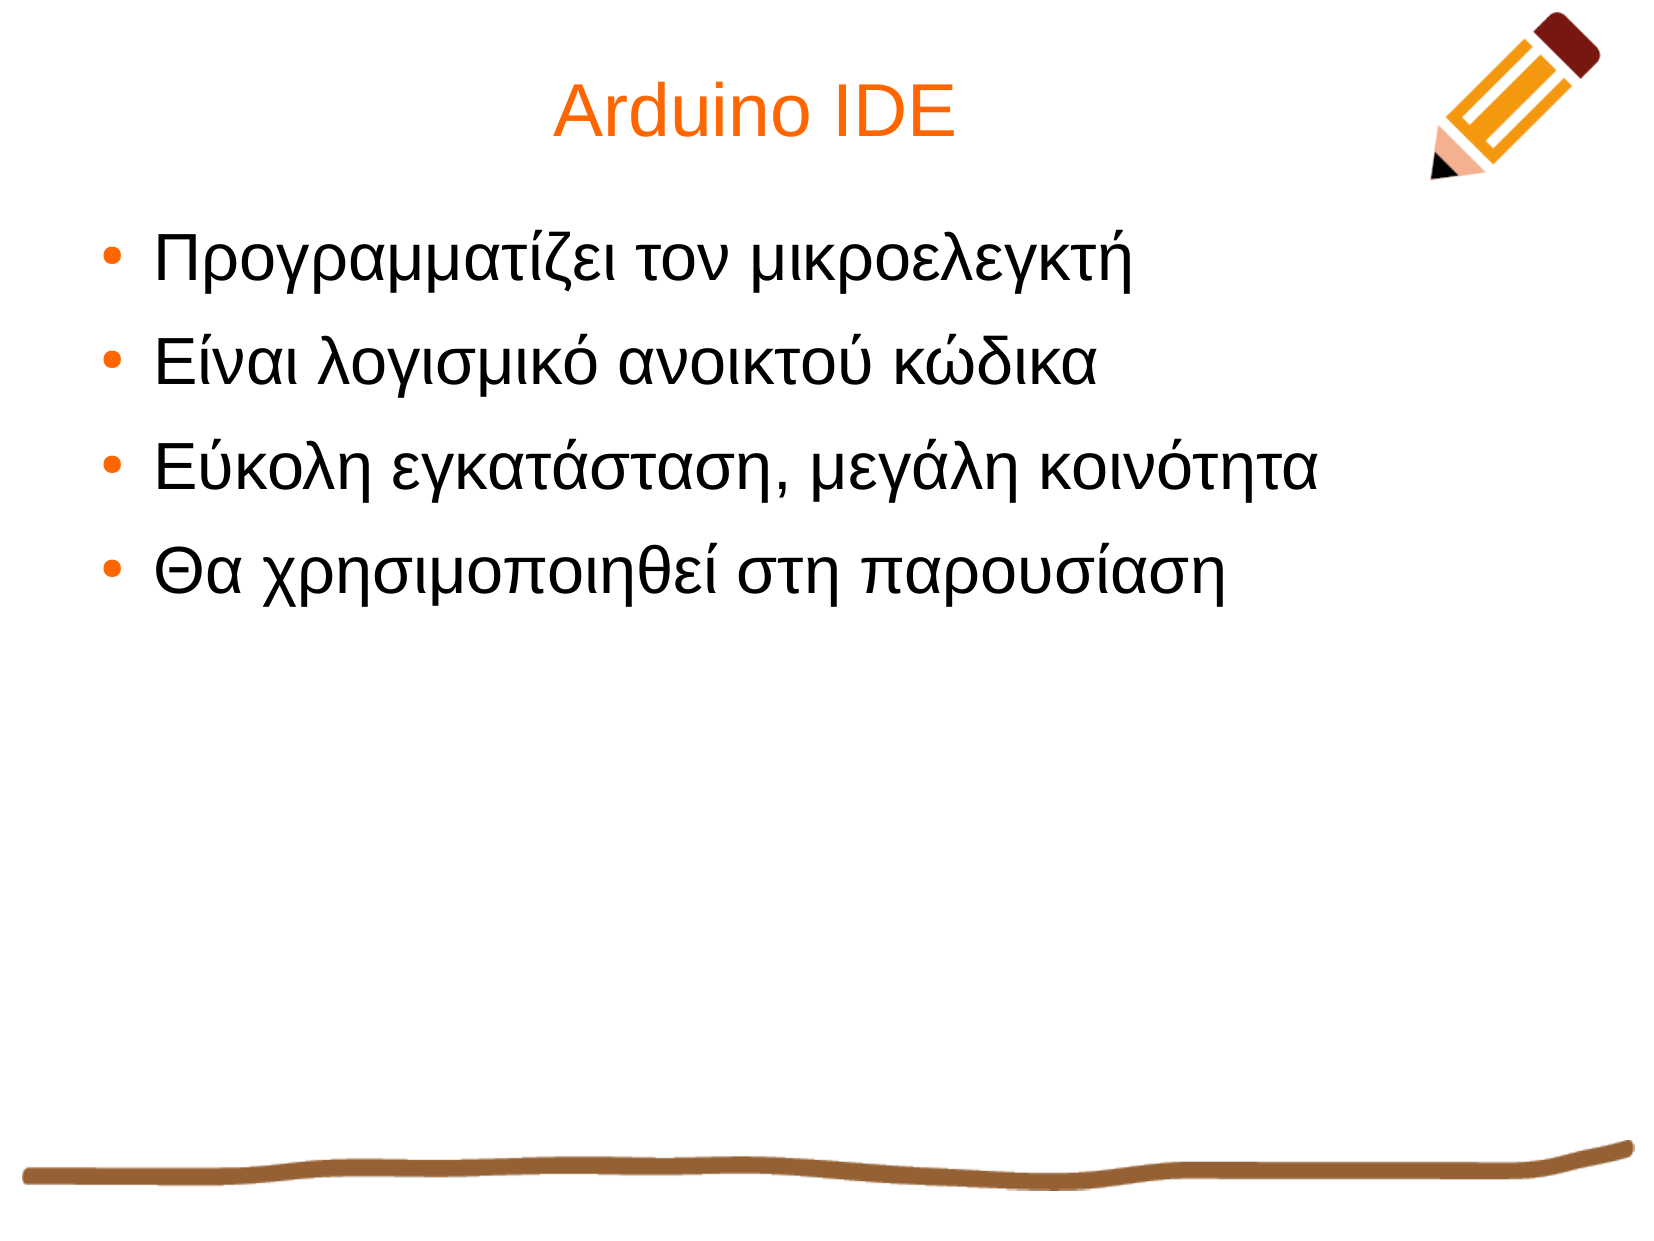

# Arduino IDE
Προγραμματίζει τον μικροελεγκτή
Είναι λογισμικό ανοικτού κώδικα
Εύκολη εγκατάσταση, μεγάλη κοινότητα
Θα χρησιμοποιηθεί στη παρουσίαση